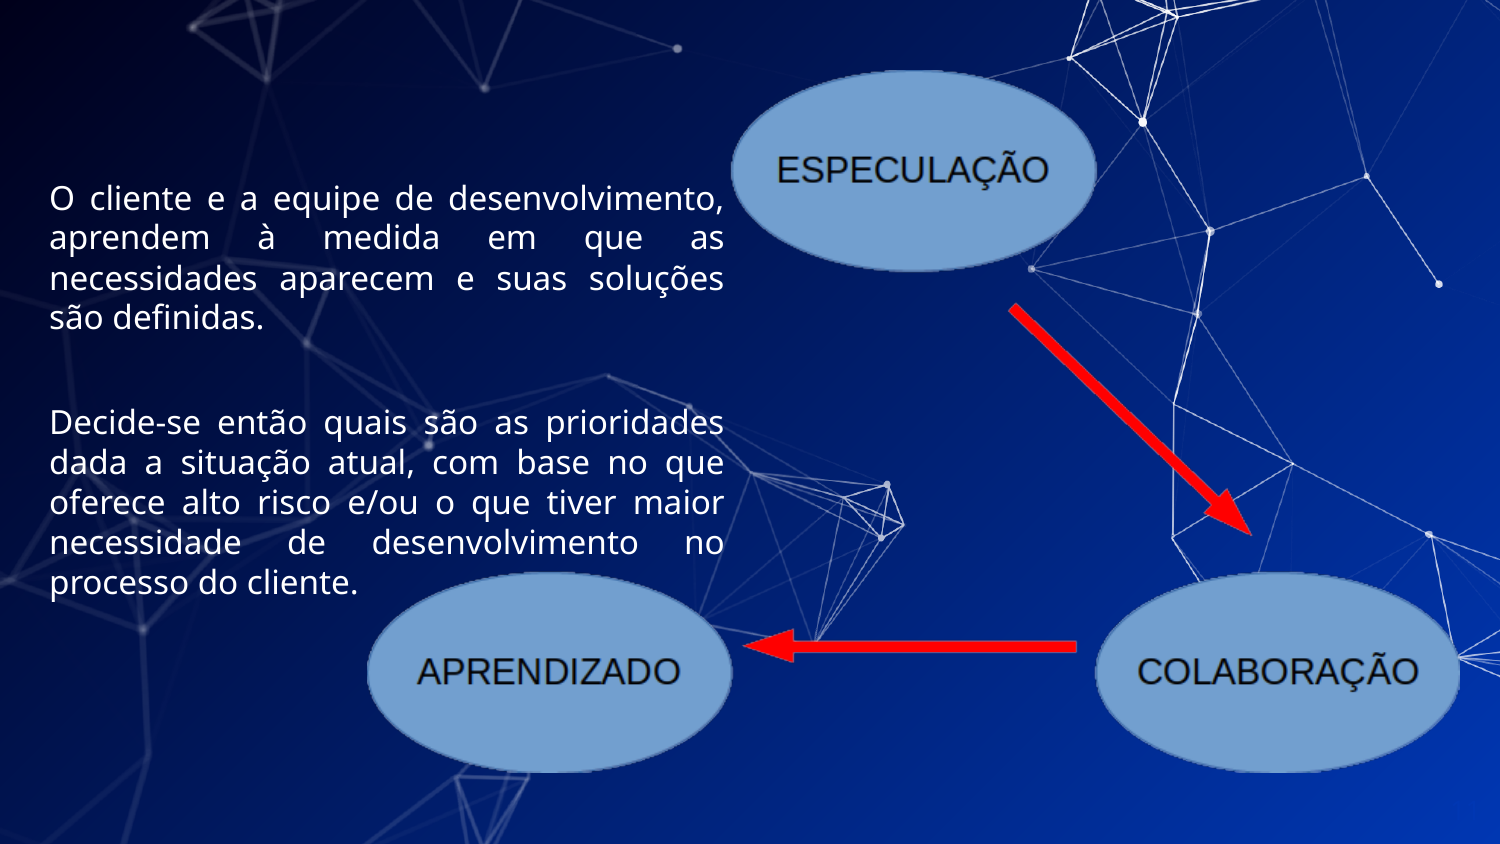

# O cliente e a equipe de desenvolvimento, aprendem à medida em que as necessidades aparecem e suas soluções são definidas.
Decide-se então quais são as prioridades dada a situação atual, com base no que oferece alto risco e/ou o que tiver maior necessidade de desenvolvimento no processo do cliente.